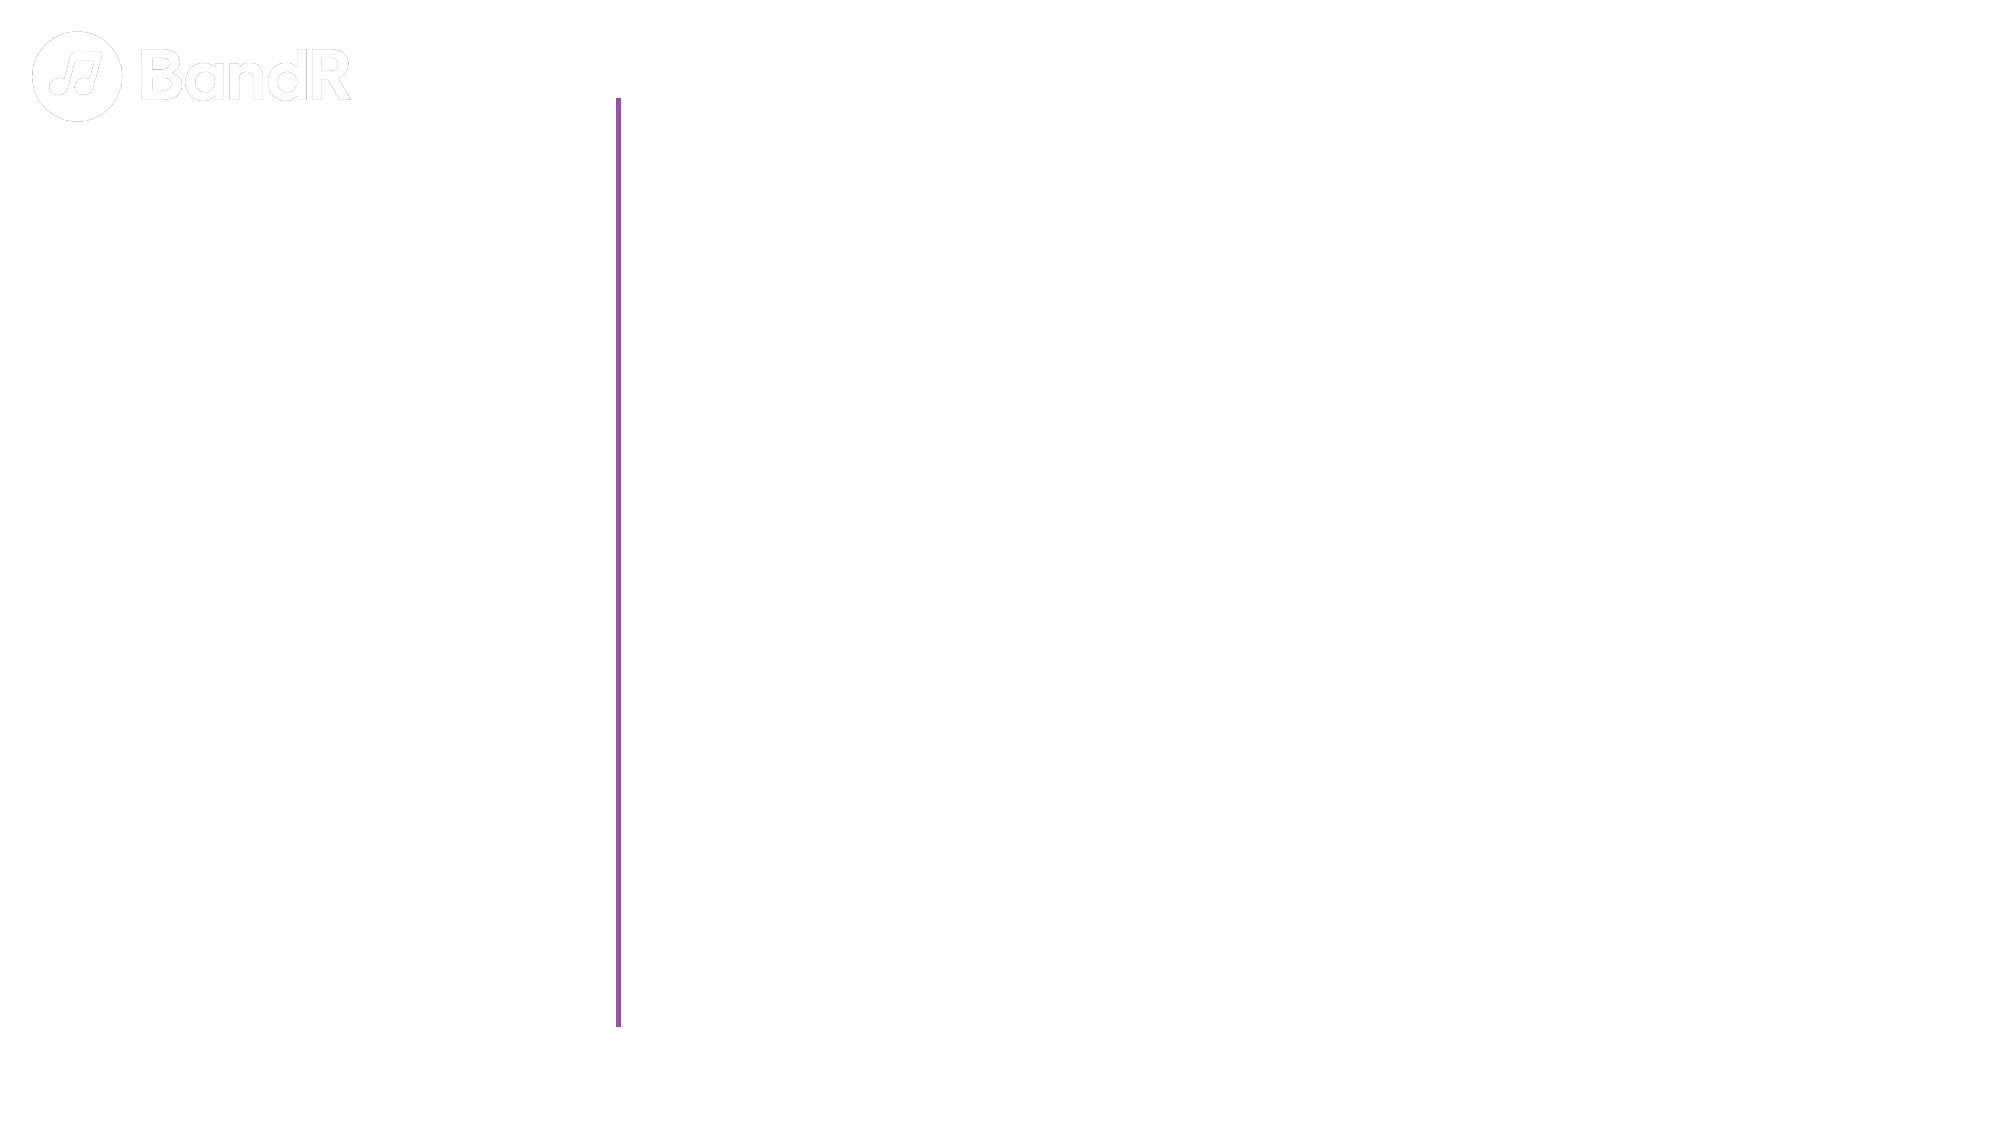

Future plans
Aligning front and – backend better
Fixing possible issues, continuing testing
Finishing the project